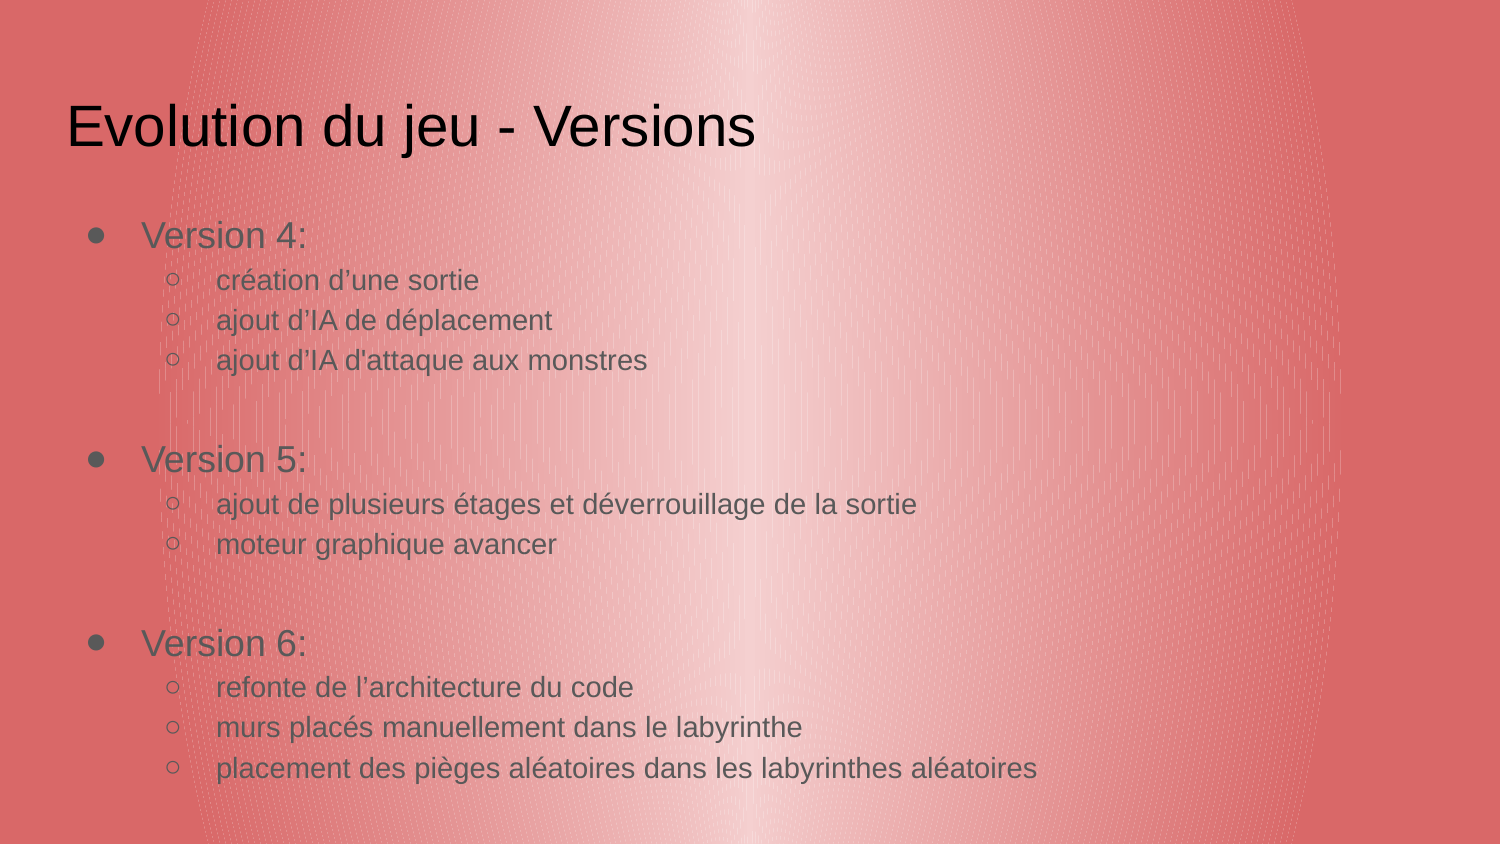

# Evolution du jeu - Versions
Version 4:
création d’une sortie
ajout d’IA de déplacement
ajout d’IA d'attaque aux monstres
Version 5:
ajout de plusieurs étages et déverrouillage de la sortie
moteur graphique avancer
Version 6:
refonte de l’architecture du code
murs placés manuellement dans le labyrinthe
placement des pièges aléatoires dans les labyrinthes aléatoires